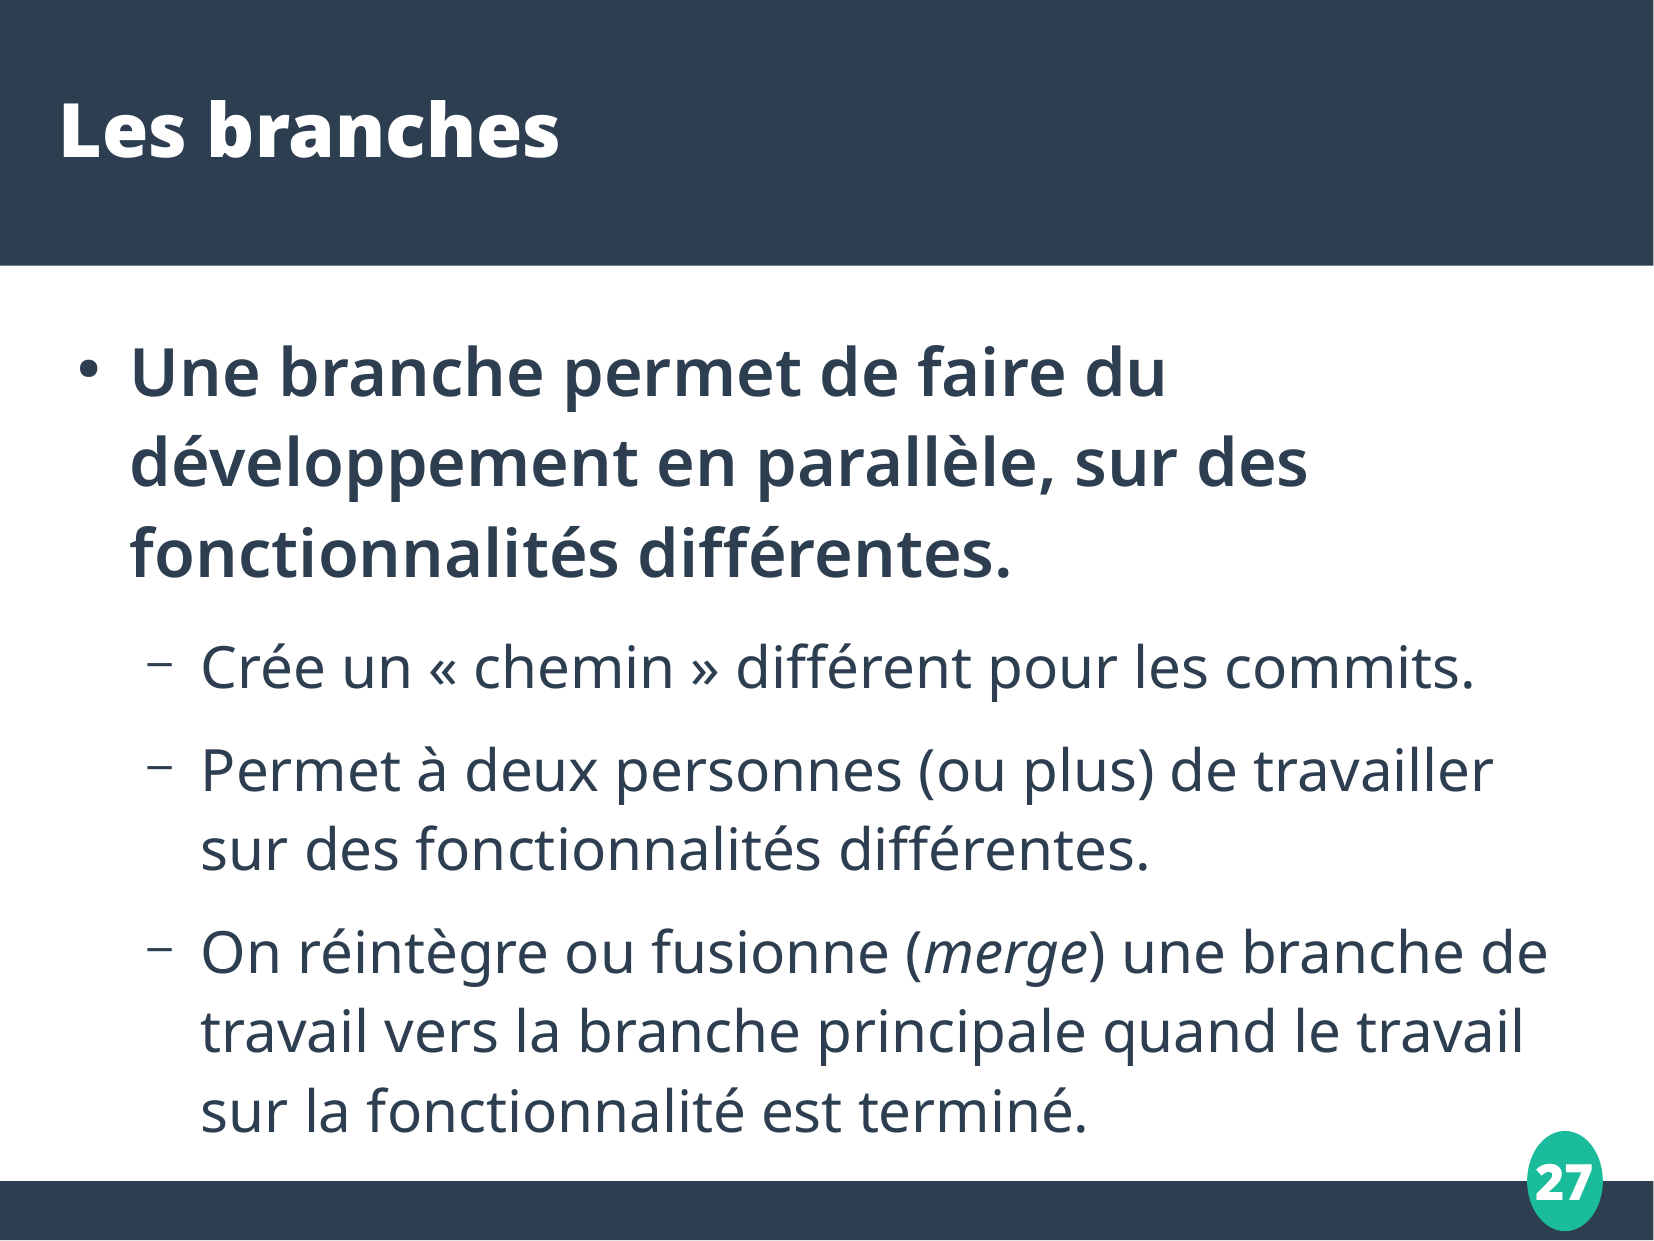

# Les branches
Une branche permet de faire du développement en parallèle, sur des fonctionnalités différentes.
Crée un « chemin » différent pour les commits.
Permet à deux personnes (ou plus) de travailler sur des fonctionnalités différentes.
On réintègre ou fusionne (merge) une branche de travail vers la branche principale quand le travail sur la fonctionnalité est terminé.